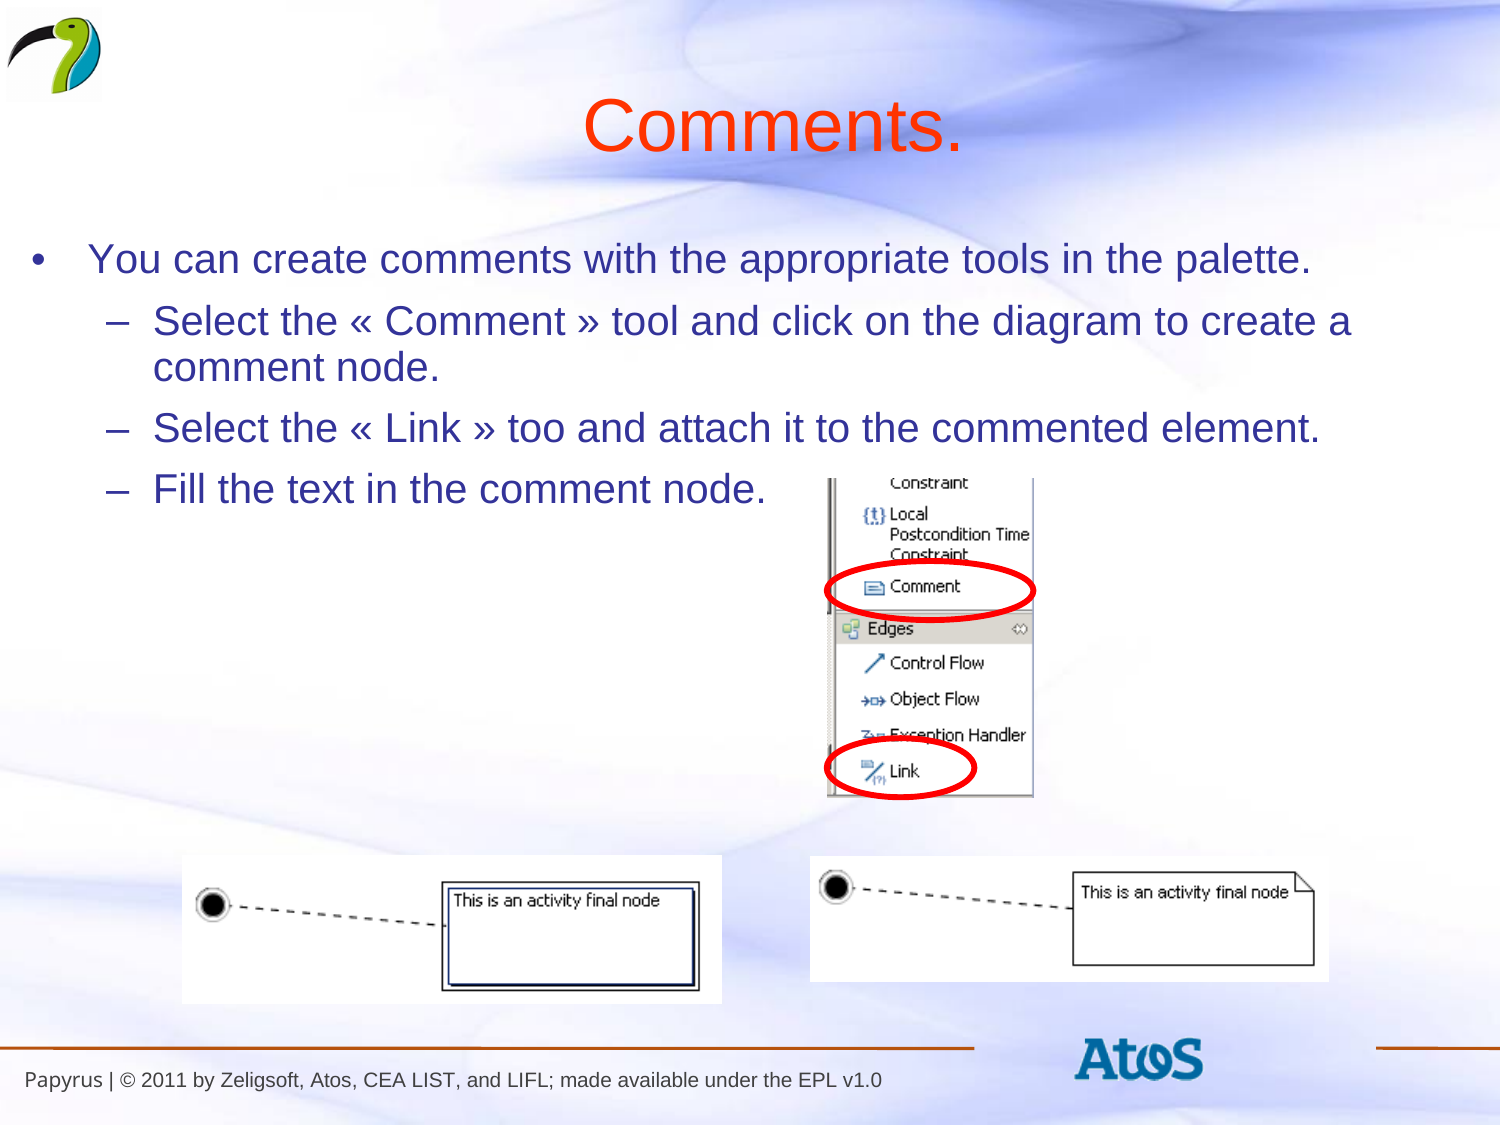

# Comments.
You can create comments with the appropriate tools in the palette.
Select the « Comment » tool and click on the diagram to create a comment node.
Select the « Link » too and attach it to the commented element.
Fill the text in the comment node.